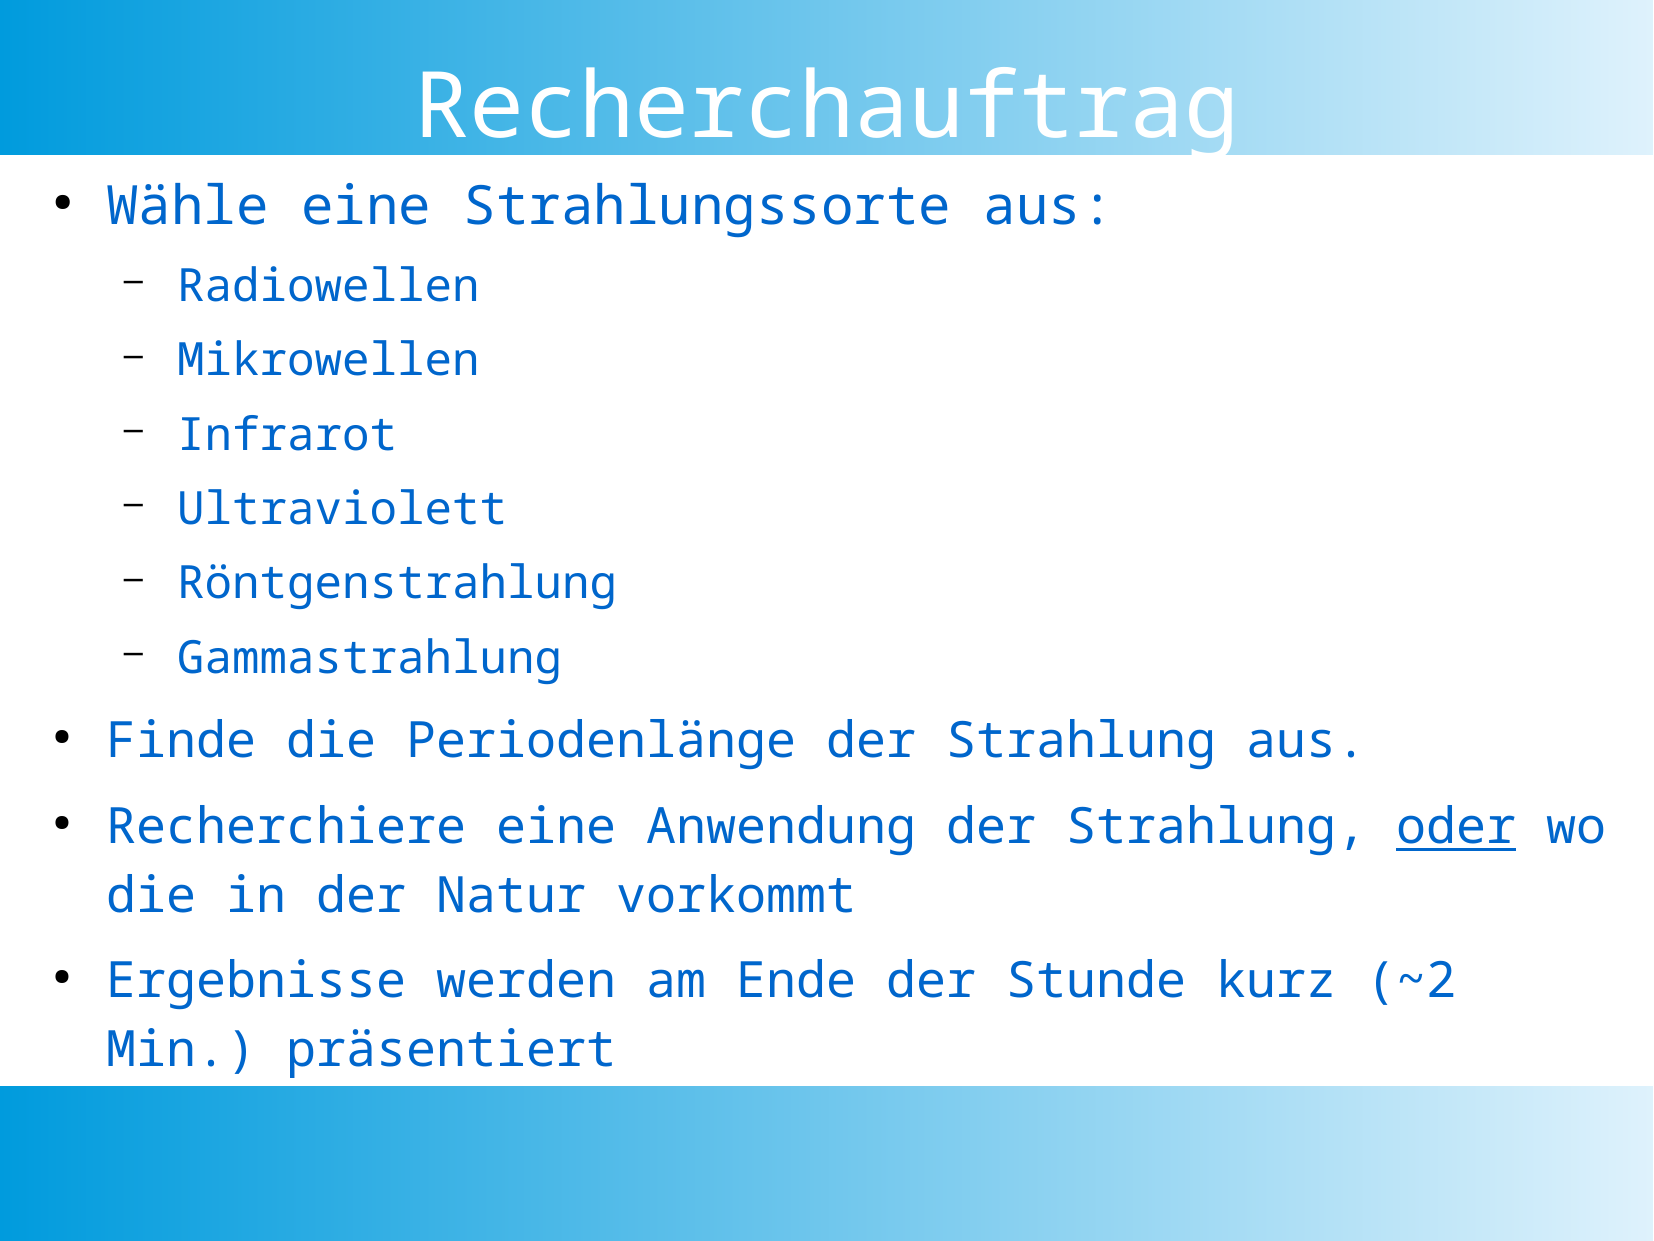

# Recherchauftrag
Wähle eine Strahlungssorte aus:
Radiowellen
Mikrowellen
Infrarot
Ultraviolett
Röntgenstrahlung
Gammastrahlung
Finde die Periodenlänge der Strahlung aus.
Recherchiere eine Anwendung der Strahlung, oder wo die in der Natur vorkommt
Ergebnisse werden am Ende der Stunde kurz (~2 Min.) präsentiert